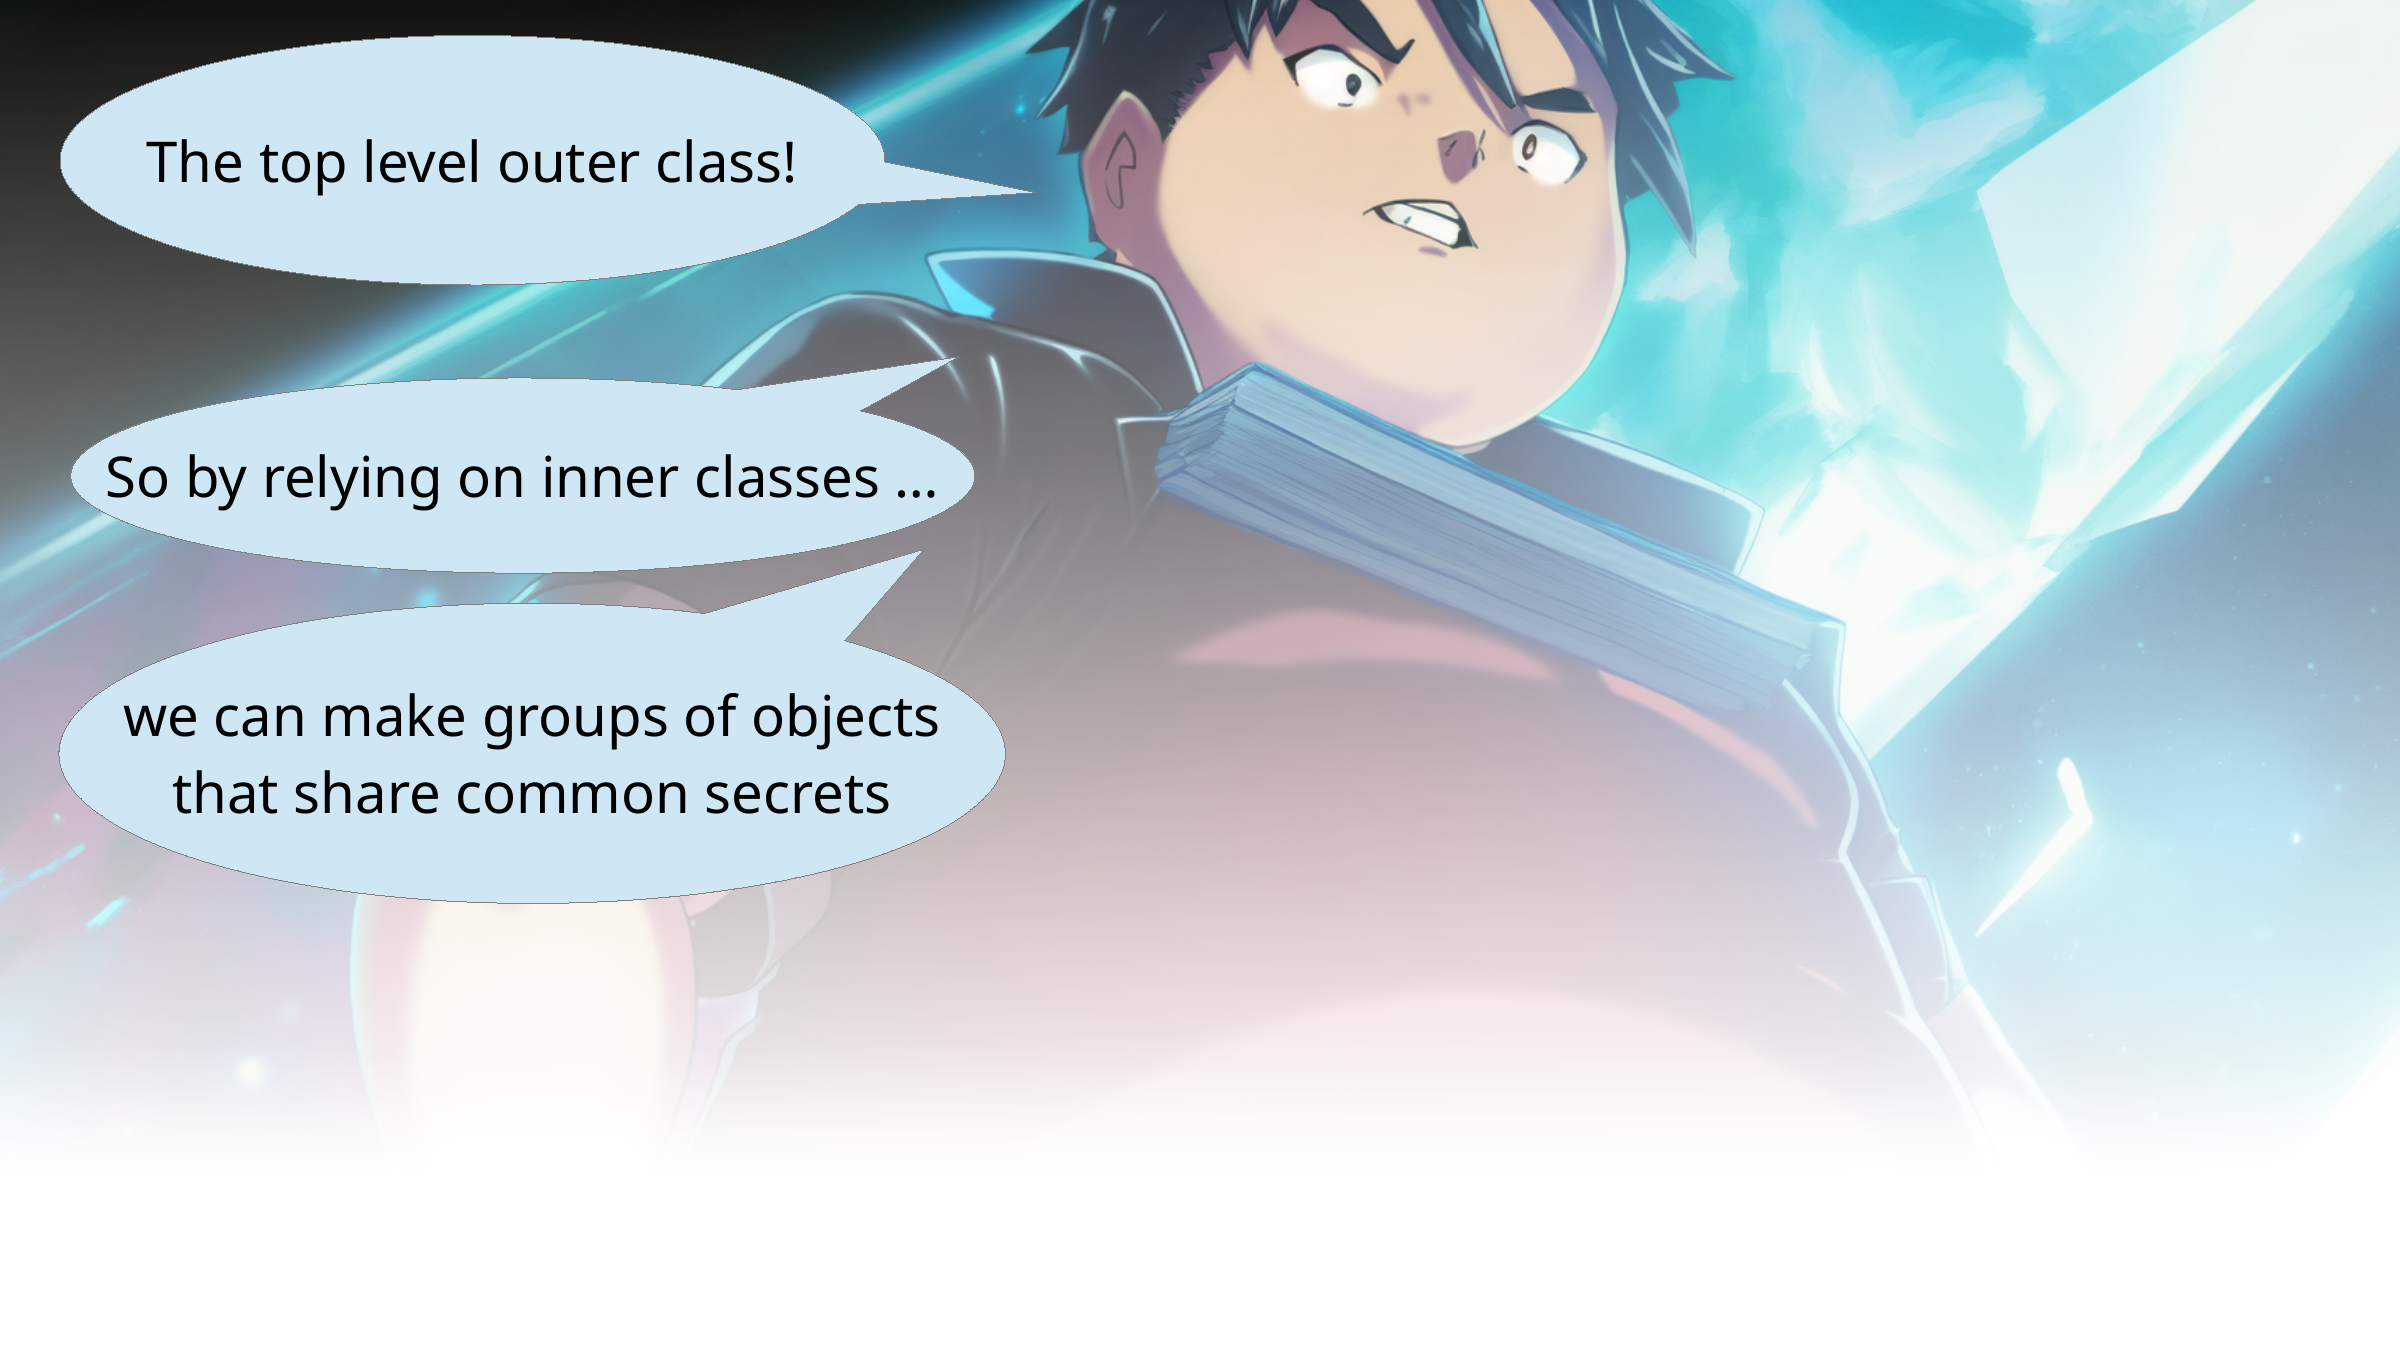

The top level outer class!
So by relying on inner classes …
we can make groups of objects
that share common secrets